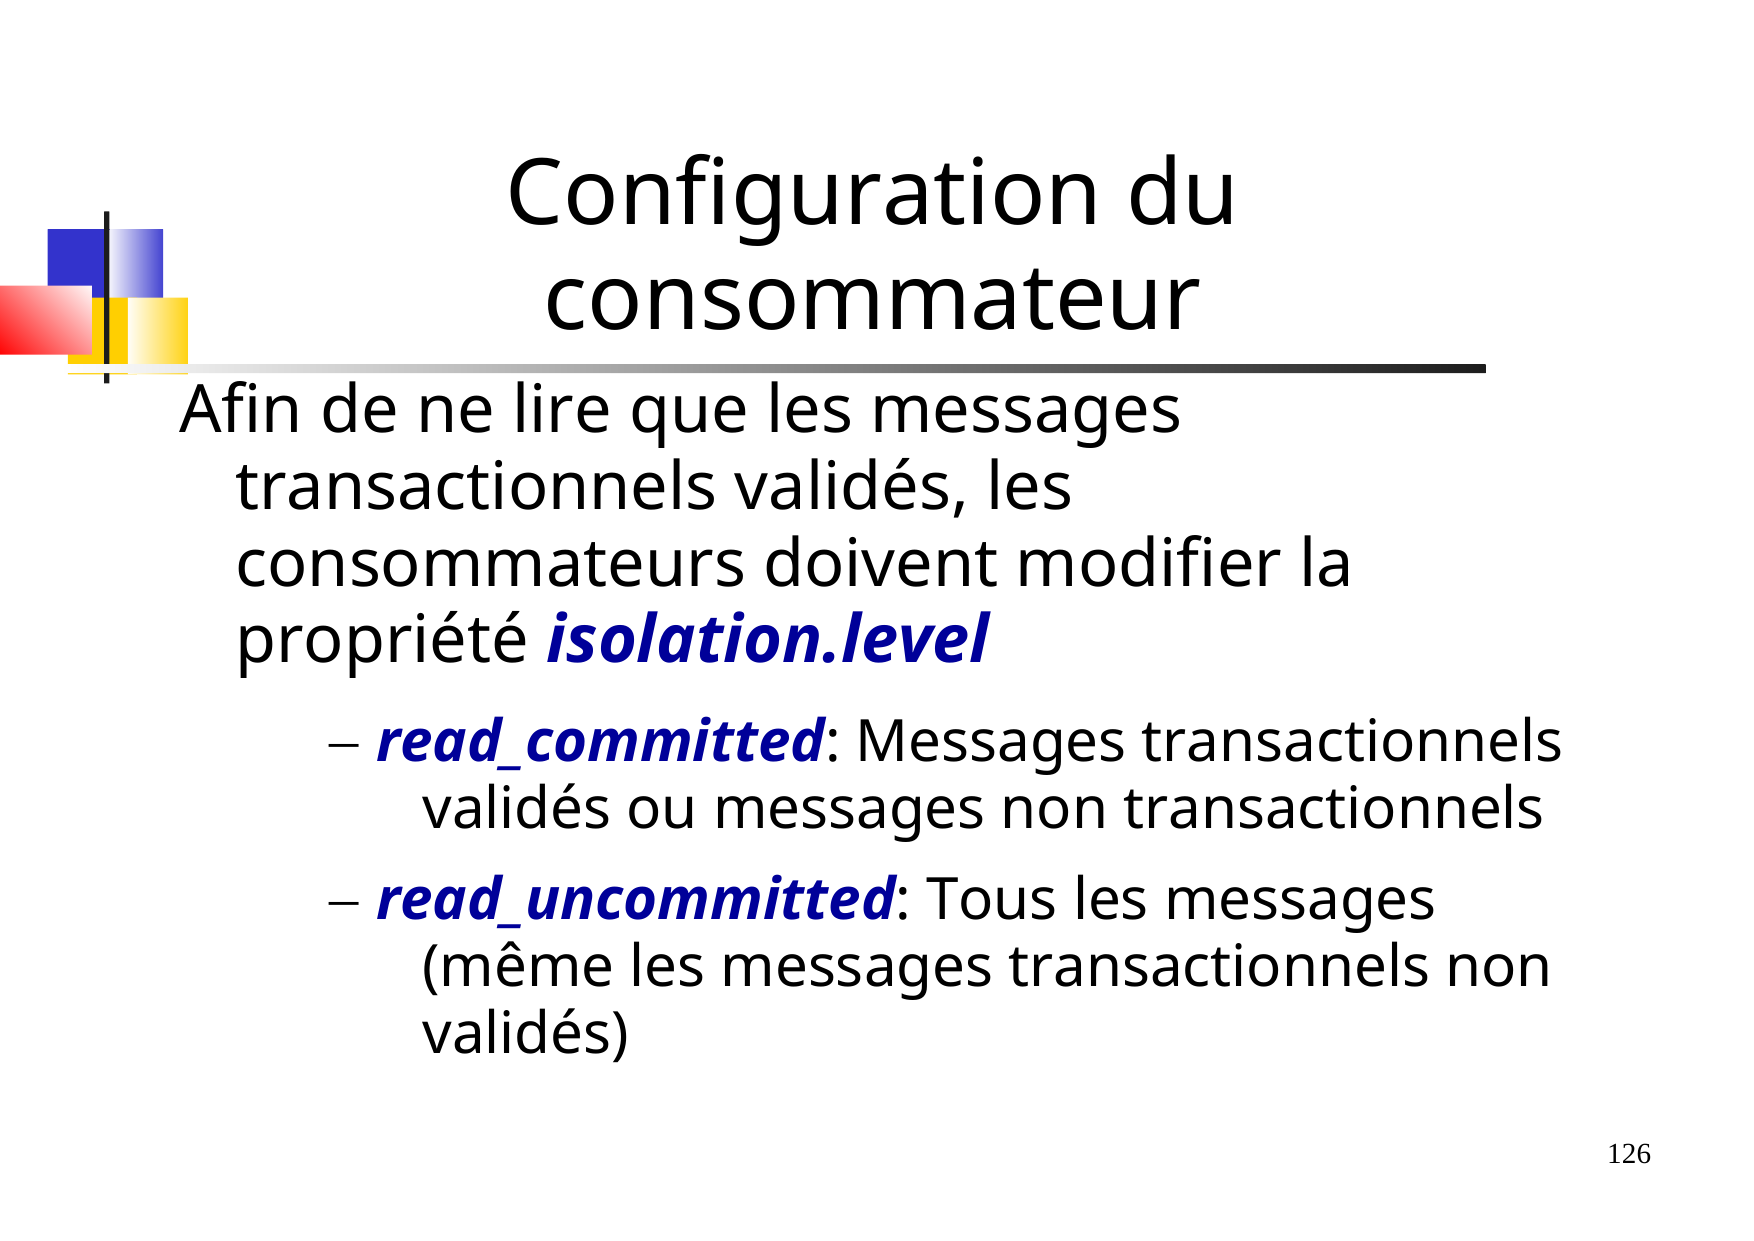

# Configuration du consommateur
Afin de ne lire que les messages transactionnels validés, les consommateurs doivent modifier la propriété isolation.level
read_committed: Messages transactionnels validés ou messages non transactionnels
read_uncommitted: Tous les messages (même les messages transactionnels non validés)